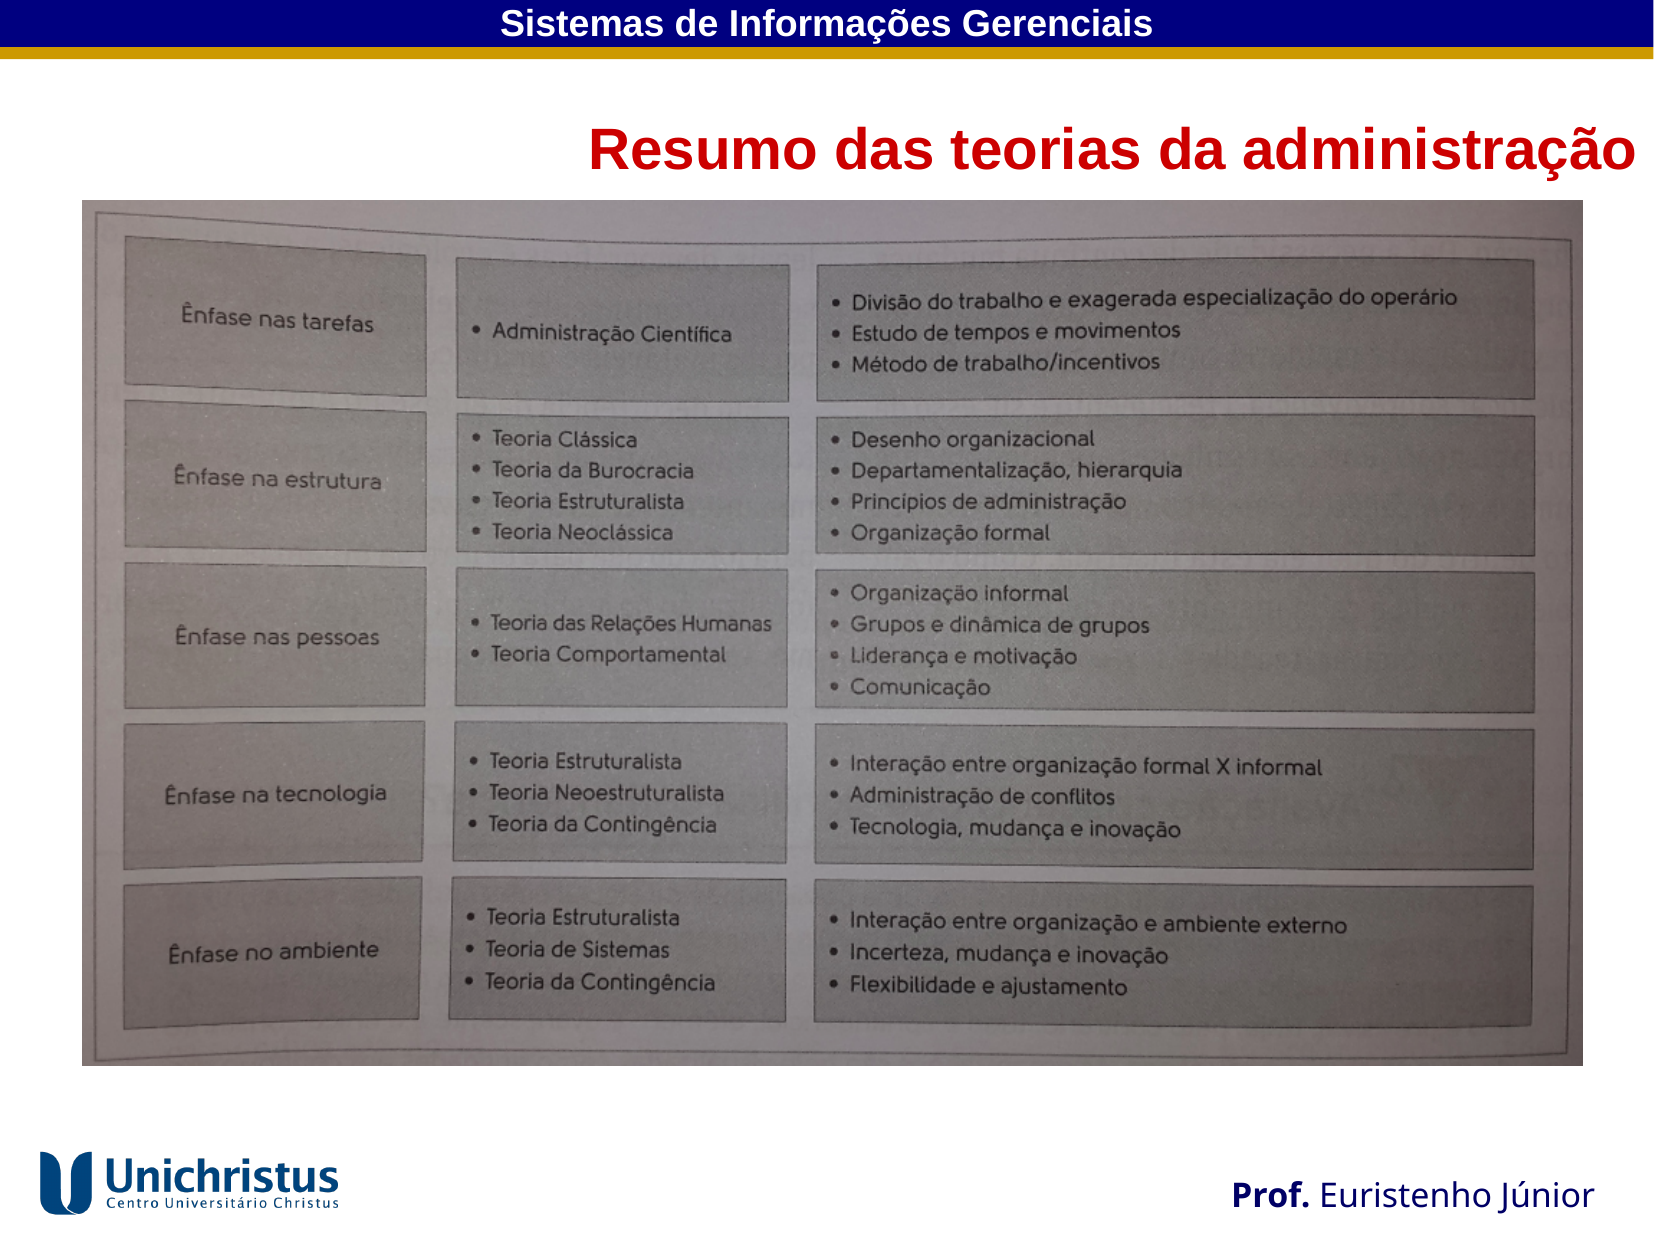

Sistemas de Informações Gerenciais
Resumo das teorias da administração
Prof. Euristenho Júnior